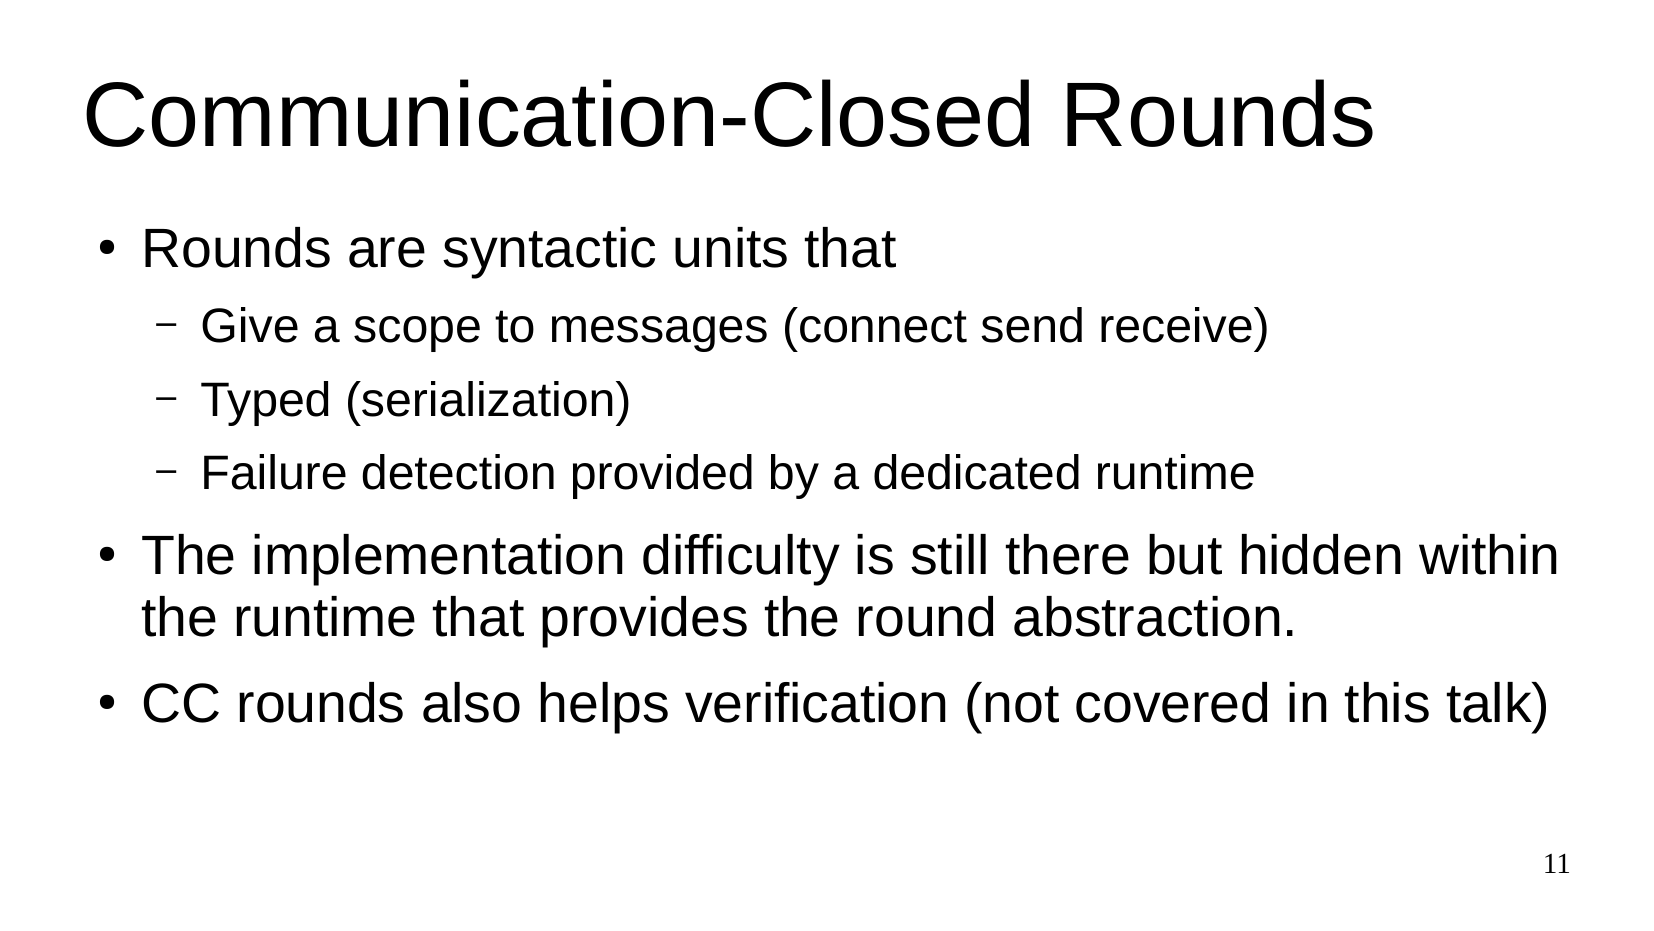

# Communication-Closed Rounds
Rounds are syntactic units that
Give a scope to messages (connect send receive)
Typed (serialization)
Failure detection provided by a dedicated runtime
The implementation difficulty is still there but hidden within the runtime that provides the round abstraction.
CC rounds also helps verification (not covered in this talk)
11